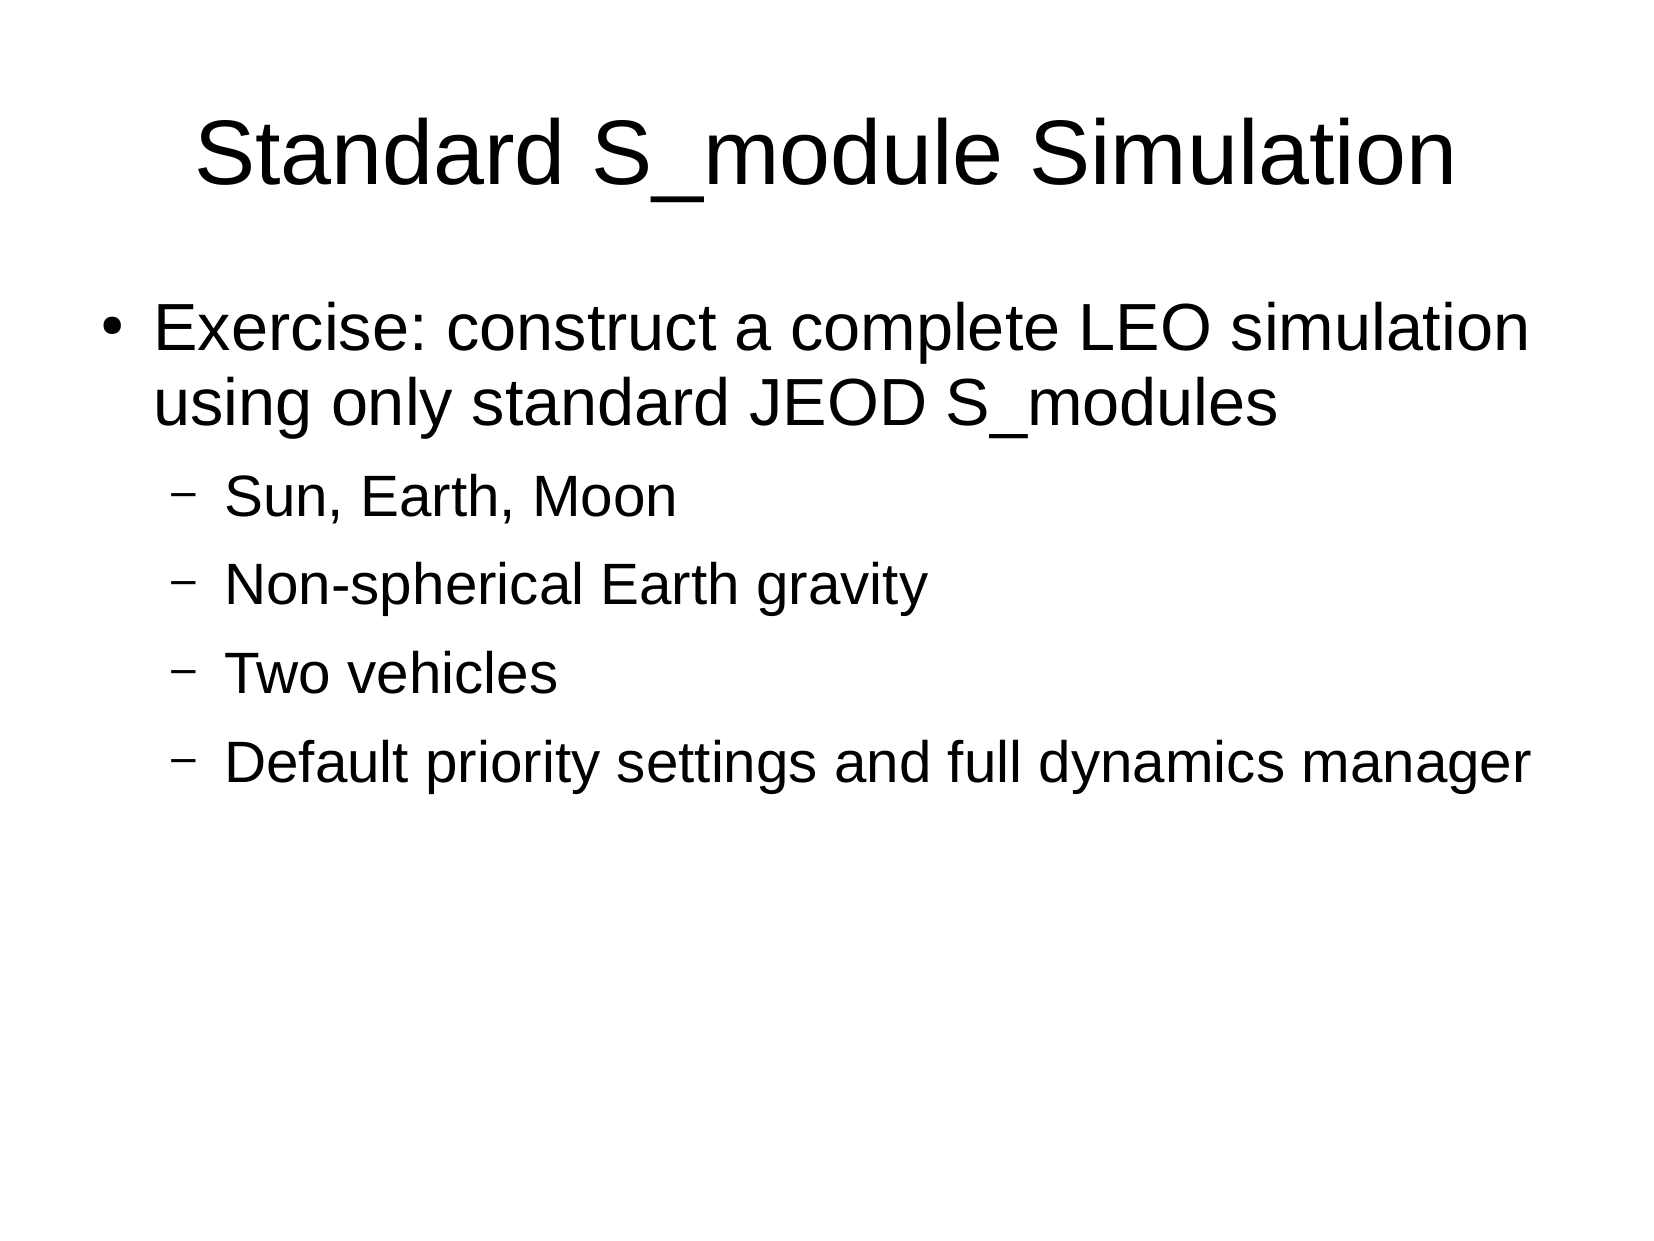

# Standard S_module Simulation
Exercise: construct a complete LEO simulation using only standard JEOD S_modules
Sun, Earth, Moon
Non-spherical Earth gravity
Two vehicles
Default priority settings and full dynamics manager